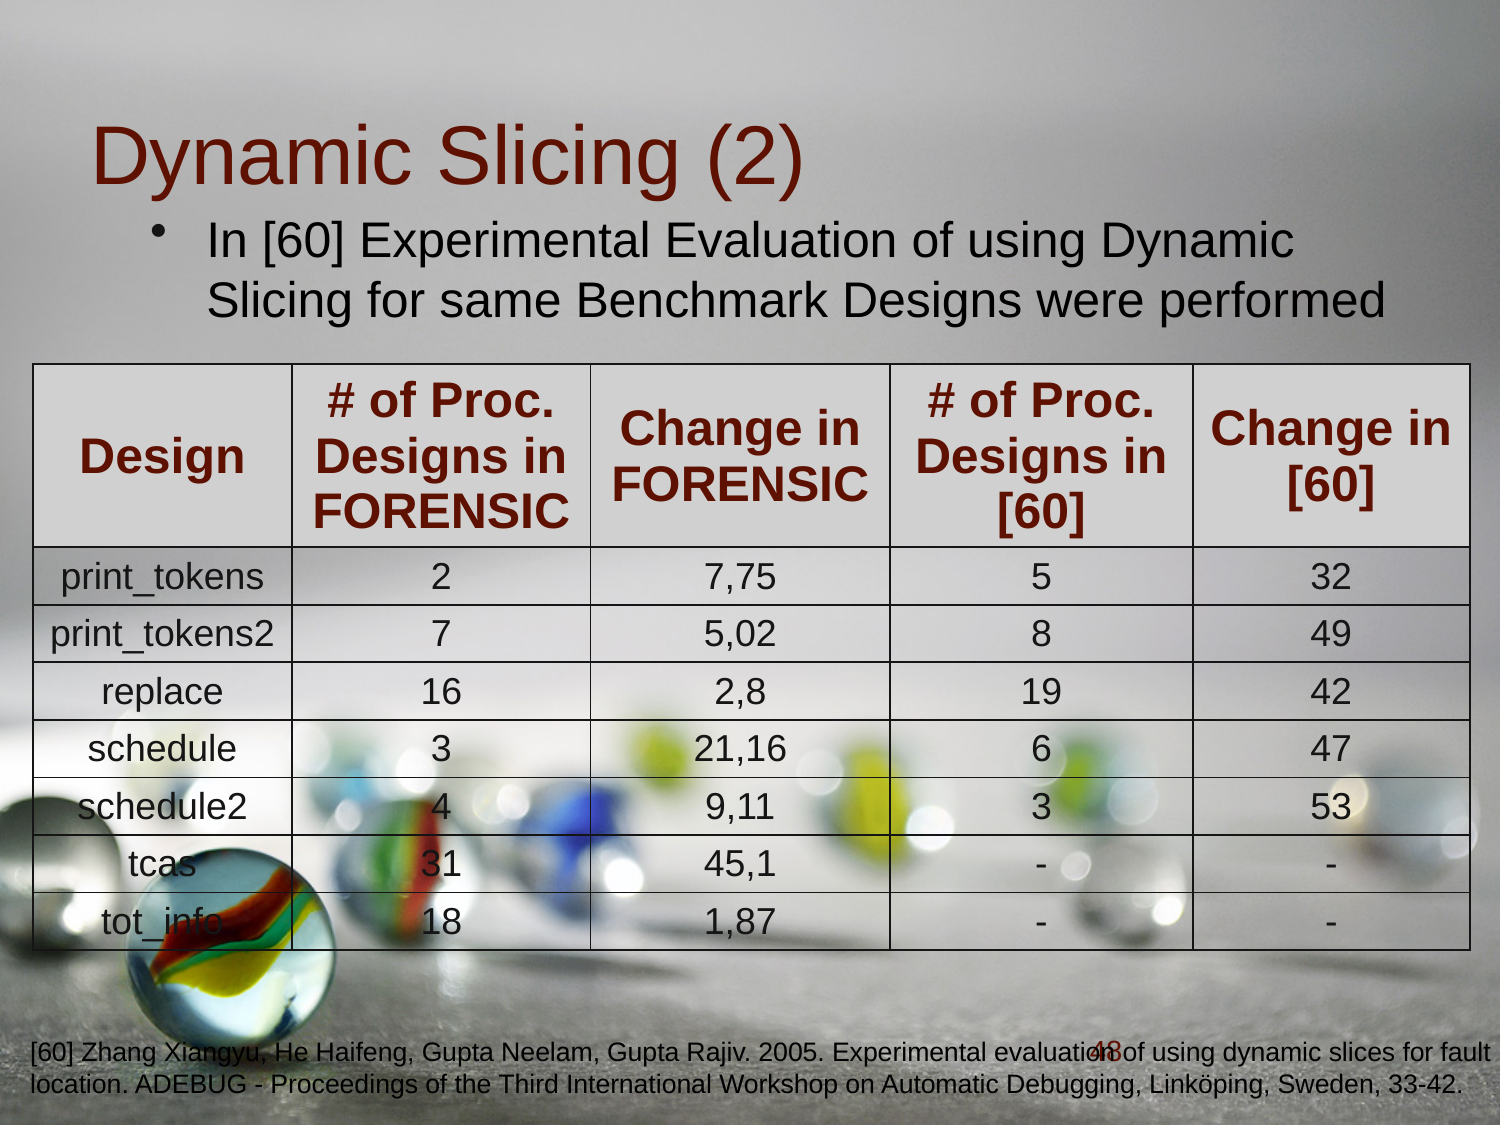

# Dynamic Slicing (2)
In [60] Experimental Evaluation of using Dynamic Slicing for same Benchmark Designs were performed
| Design | # of Proc. Designs in FORENSIC | Change in FORENSIC | # of Proc. Designs in [60] | Change in [60] |
| --- | --- | --- | --- | --- |
| print\_tokens | 2 | 7,75 | 5 | 32 |
| print\_tokens2 | 7 | 5,02 | 8 | 49 |
| replace | 16 | 2,8 | 19 | 42 |
| schedule | 3 | 21,16 | 6 | 47 |
| schedule2 | 4 | 9,11 | 3 | 53 |
| tcas | 31 | 45,1 | - | - |
| tot\_info | 18 | 1,87 | - | - |
Tallinn, 01.01.2016
48
[60] Zhang Xiangyu, He Haifeng, Gupta Neelam, Gupta Rajiv. 2005. Experimental evaluation of using dynamic slices for fault location. ADEBUG - Proceedings of the Third International Workshop on Automatic Debugging, Linköping, Sweden, 33-42.